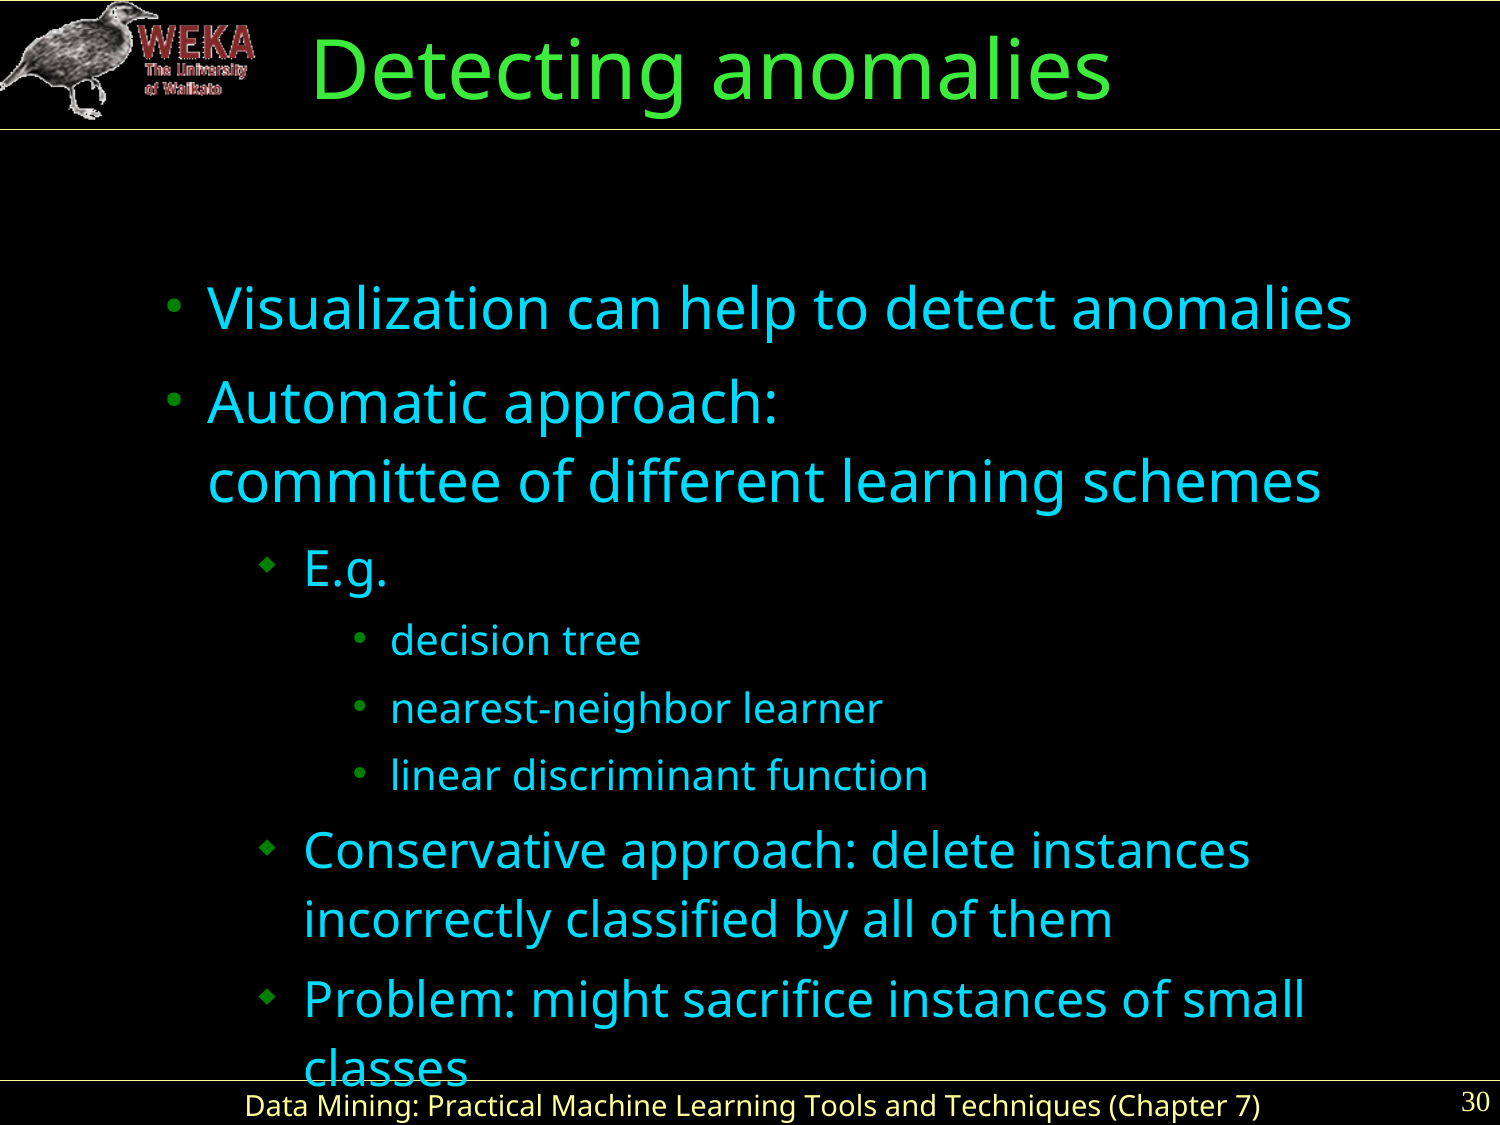

# Detecting anomalies
Visualization can help to detect anomalies
Automatic approach:
committee of different learning schemes
E.g.
decision tree
nearest-neighbor learner
linear discriminant function
Conservative approach: delete instances incorrectly classified by all of them
Problem: might sacrifice instances of small classes
Data Mining: Practical Machine Learning Tools and Techniques (Chapter 7)
30